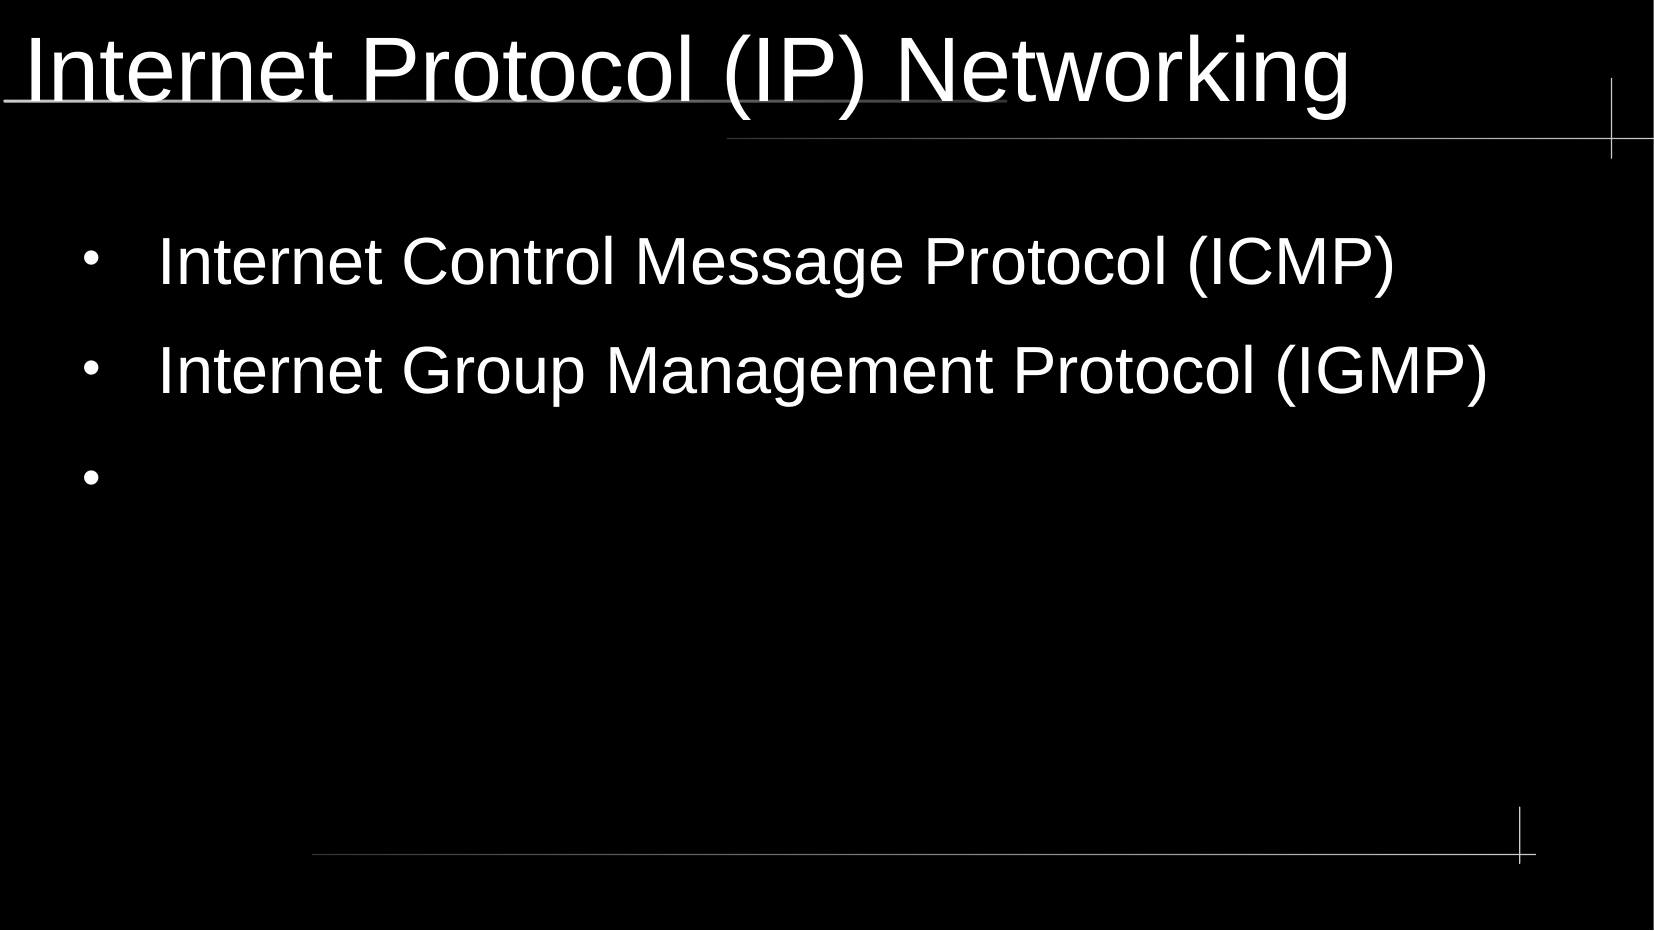

# Internet Protocol (IP) Networking
Internet Control Message Protocol (ICMP)
Internet Group Management Protocol (IGMP)